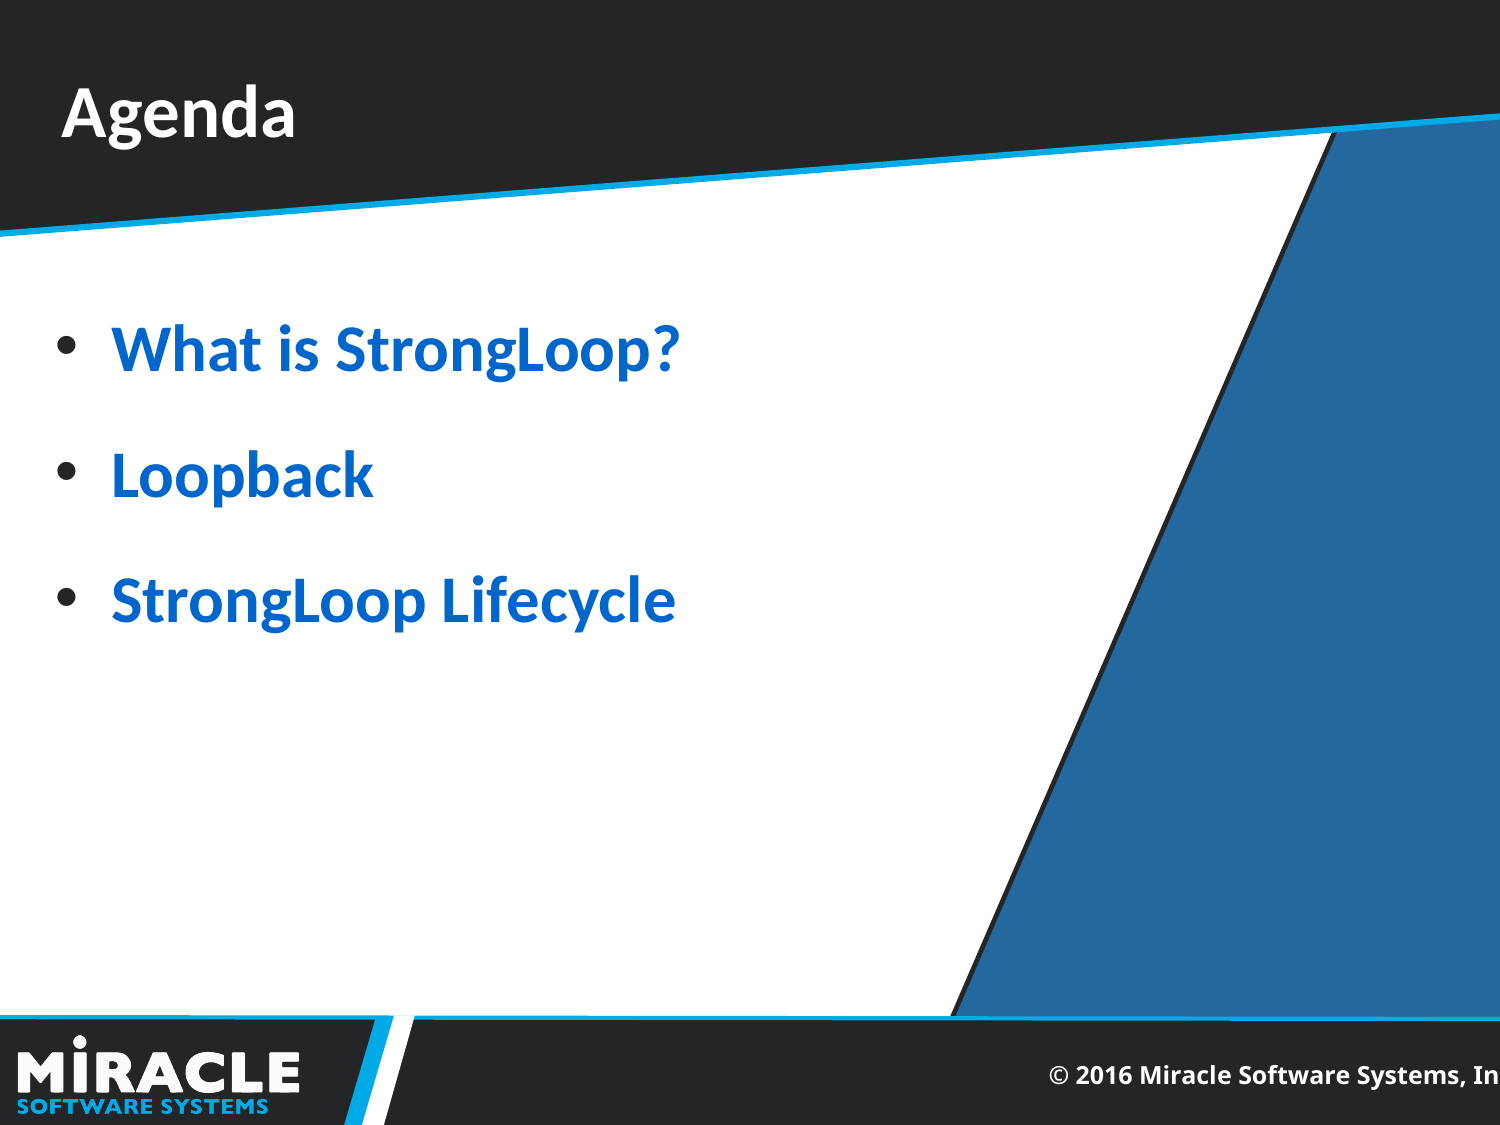

# What is StrongLoop?
Loopback
StrongLoop Lifecycle